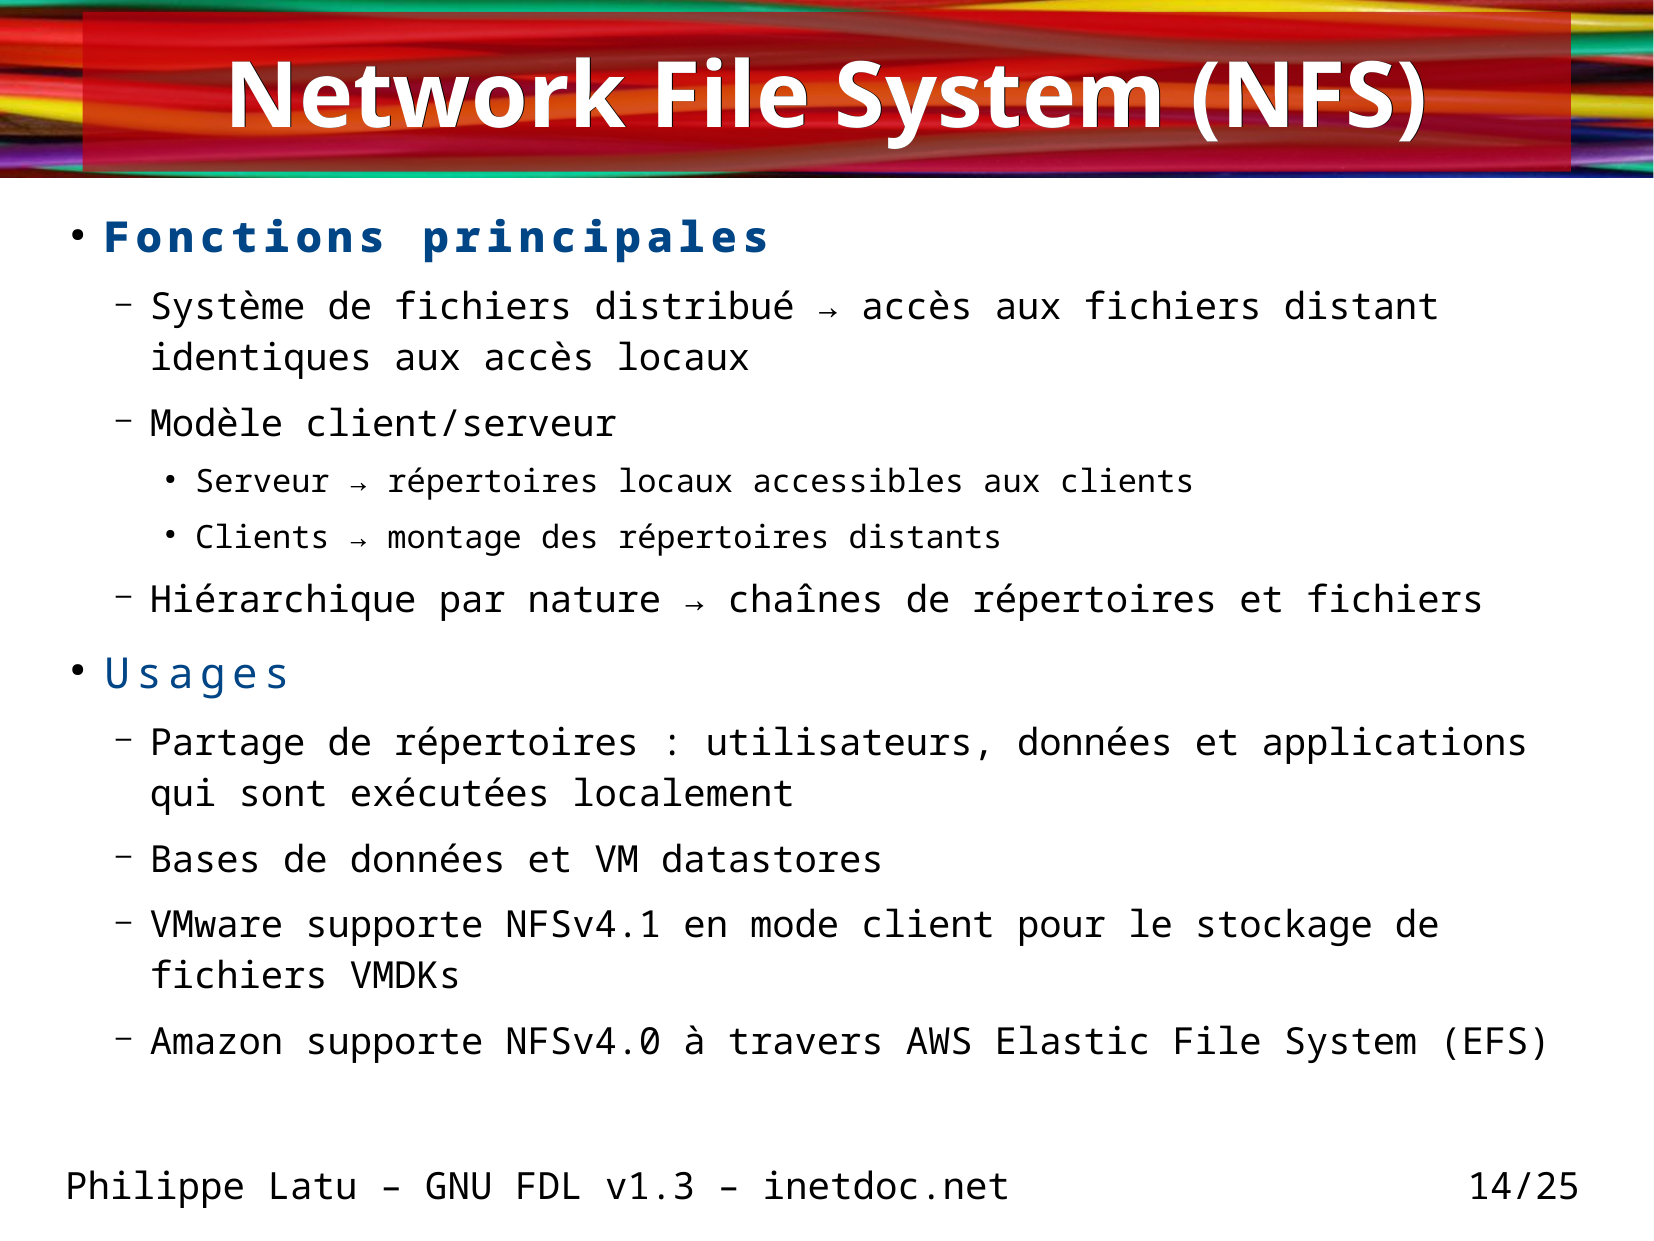

# Network File System (NFS)
Fonctions principales
Système de fichiers distribué → accès aux fichiers distant identiques aux accès locaux
Modèle client/serveur
Serveur → répertoires locaux accessibles aux clients
Clients → montage des répertoires distants
Hiérarchique par nature → chaînes de répertoires et fichiers
Usages
Partage de répertoires : utilisateurs, données et applications qui sont exécutées localement
Bases de données et VM datastores
VMware supporte NFSv4.1 en mode client pour le stockage de fichiers VMDKs
Amazon supporte NFSv4.0 à travers AWS Elastic File System (EFS)
Philippe Latu – GNU FDL v1.3 – inetdoc.net /25